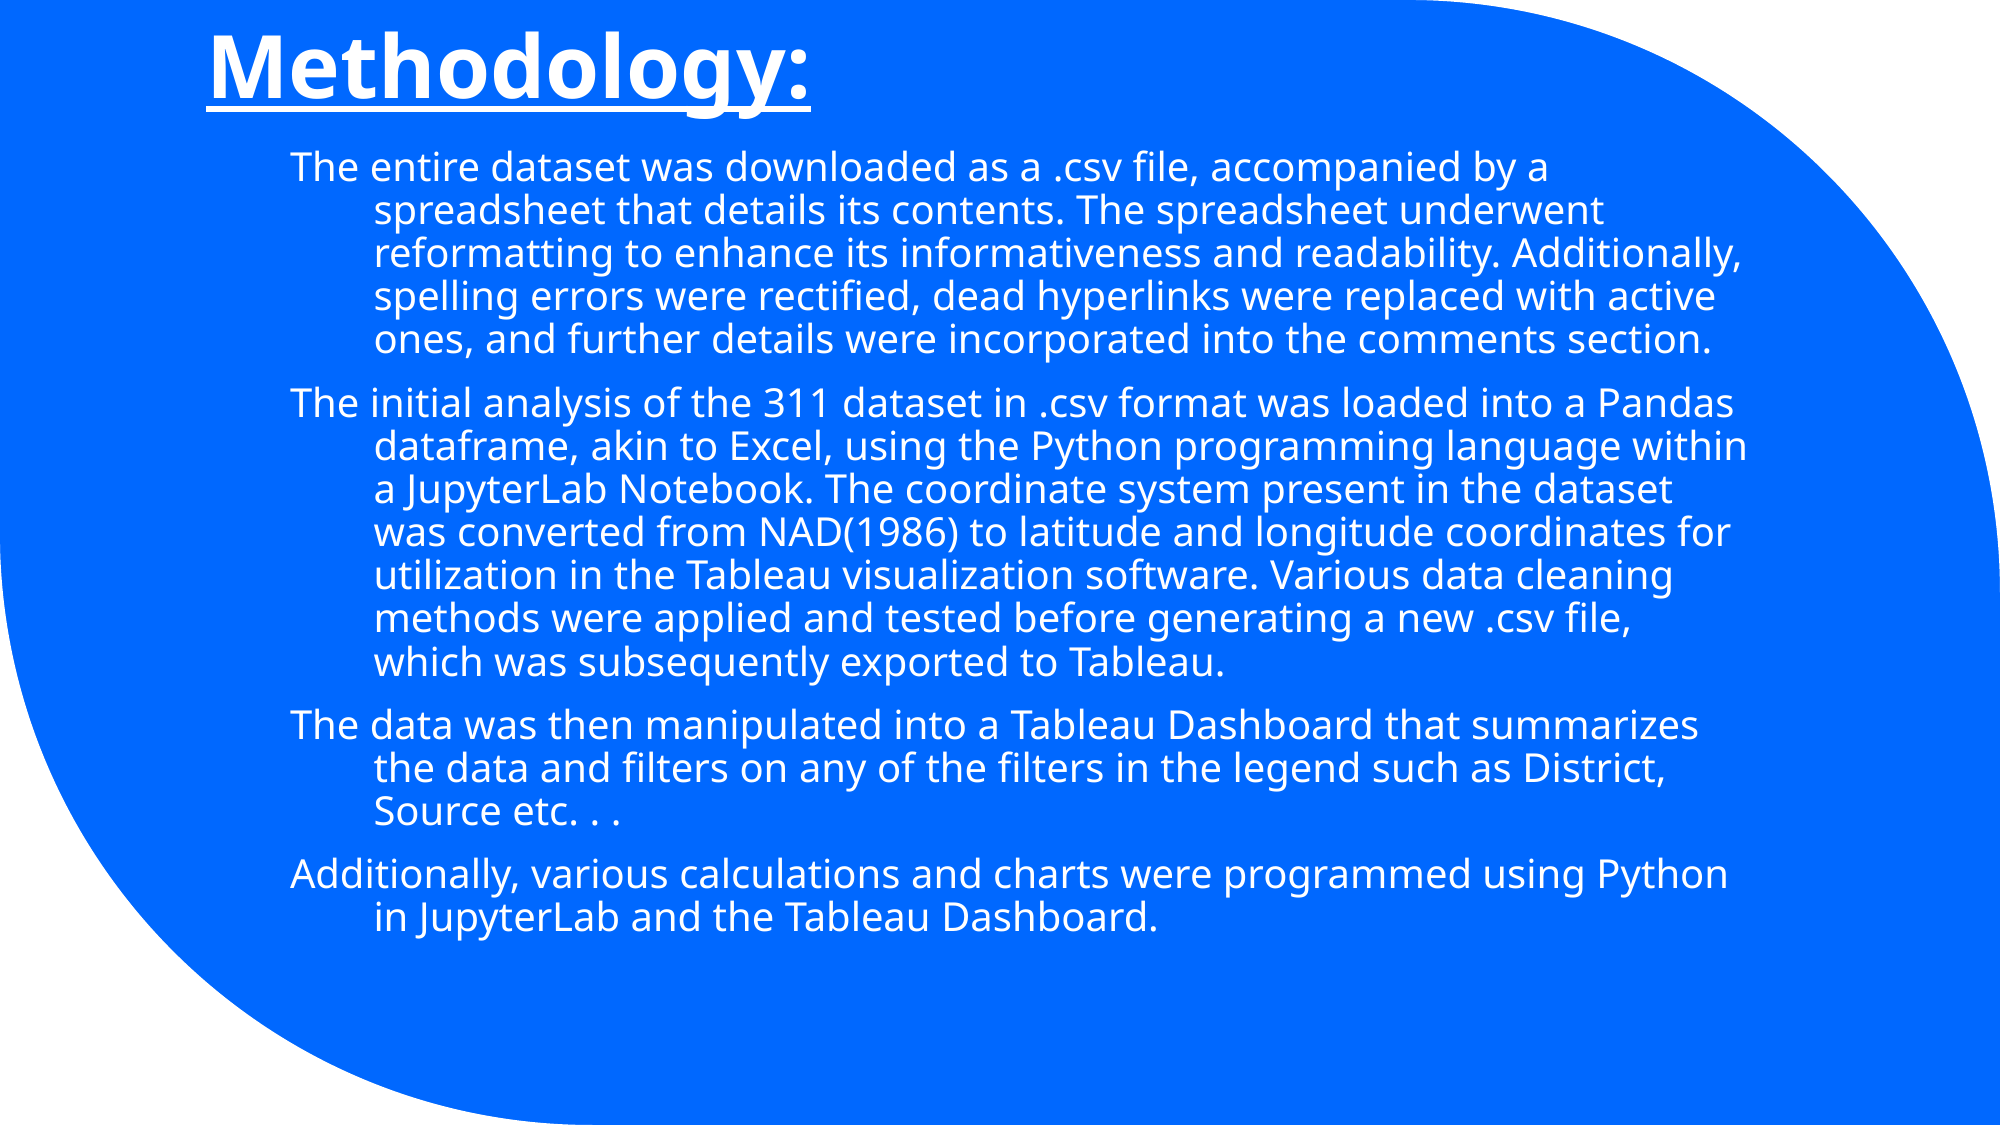

# Methodology:
The entire dataset was downloaded as a .csv file, accompanied by a spreadsheet that details its contents. The spreadsheet underwent reformatting to enhance its informativeness and readability. Additionally, spelling errors were rectified, dead hyperlinks were replaced with active ones, and further details were incorporated into the comments section.
The initial analysis of the 311 dataset in .csv format was loaded into a Pandas dataframe, akin to Excel, using the Python programming language within a JupyterLab Notebook. The coordinate system present in the dataset was converted from NAD(1986) to latitude and longitude coordinates for utilization in the Tableau visualization software. Various data cleaning methods were applied and tested before generating a new .csv file, which was subsequently exported to Tableau.
The data was then manipulated into a Tableau Dashboard that summarizes the data and filters on any of the filters in the legend such as District, Source etc. . .
Additionally, various calculations and charts were programmed using Python in JupyterLab and the Tableau Dashboard.